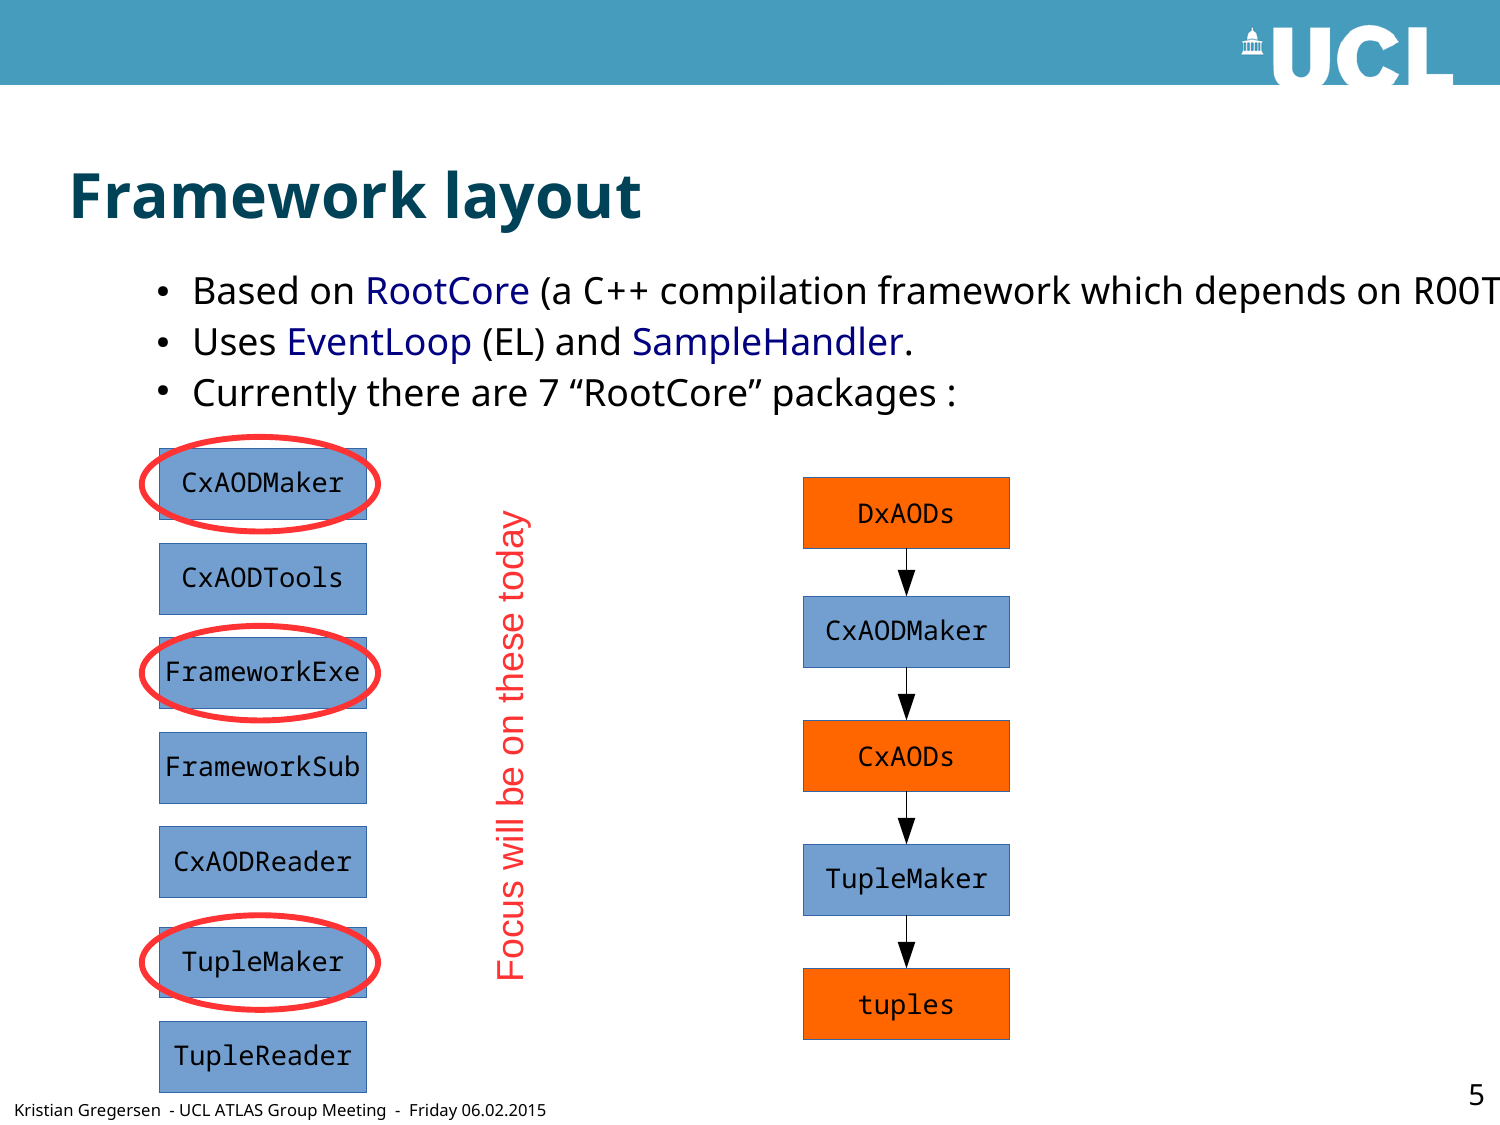

# Framework layout
Based on RootCore (a C++ compilation framework which depends on ROOT).
Uses EventLoop (EL) and SampleHandler.
Currently there are 7 “RootCore” packages :
CxAODMaker
DxAODs
CxAODTools
CxAODMaker
FrameworkExe
Focus will be on these today
CxAODs
FrameworkSub
CxAODReader
TupleMaker
TupleMaker
tuples
TupleReader
5